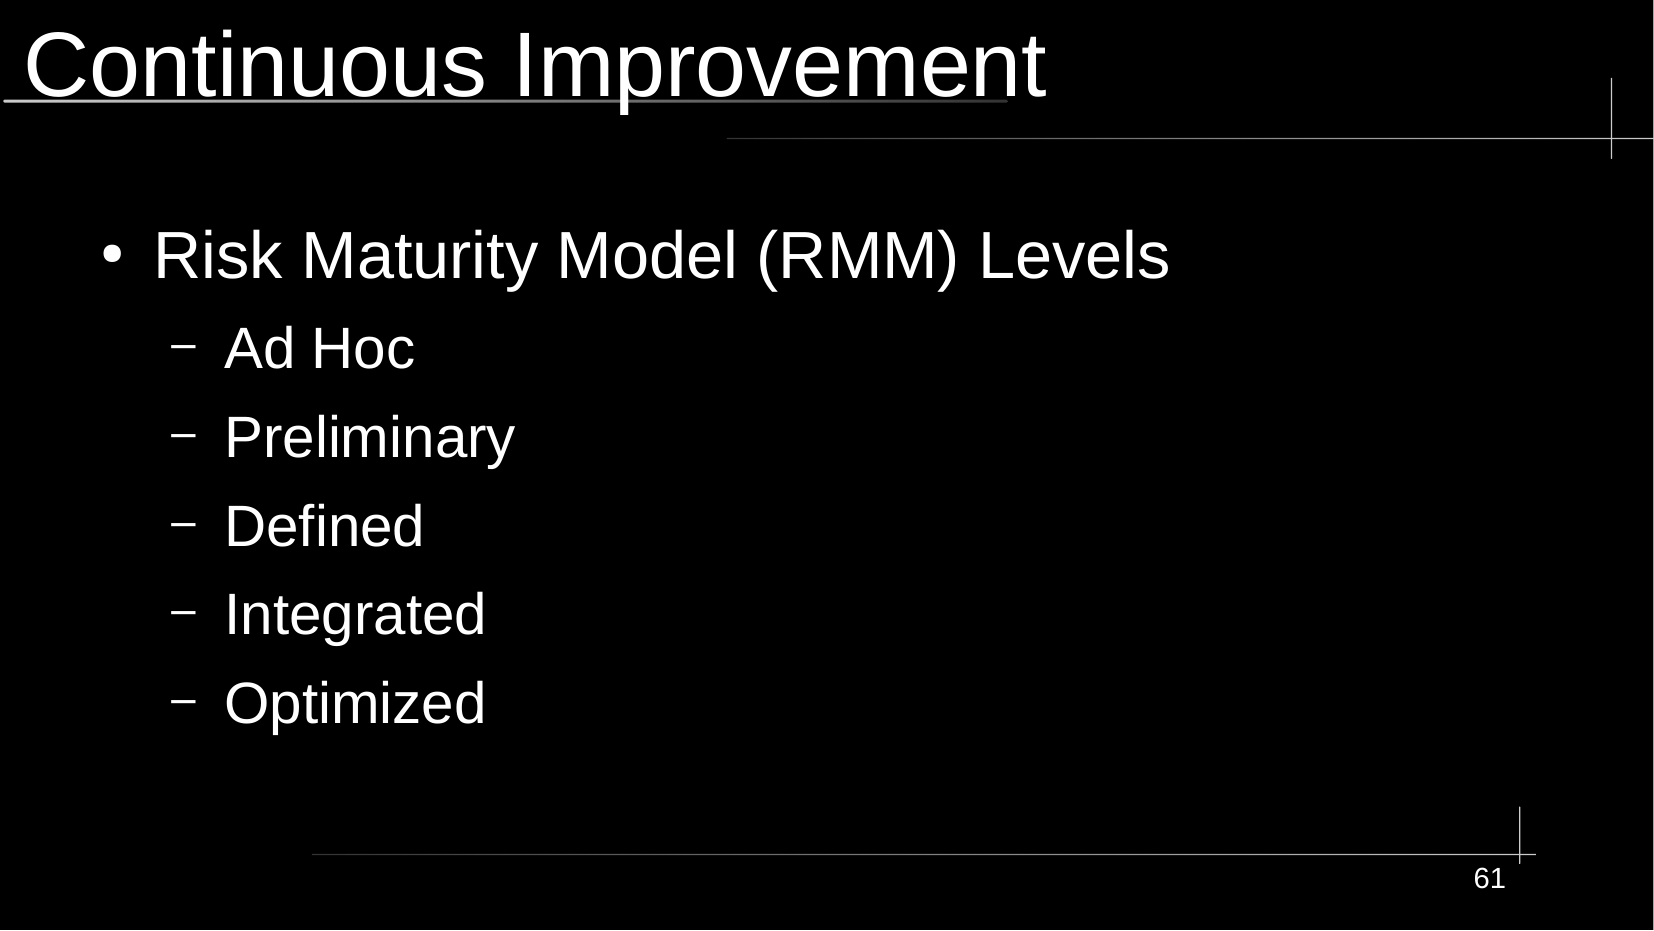

# Continuous Improvement
Risk Maturity Model (RMM) Levels
Ad Hoc
Preliminary
Defined
Integrated
Optimized
61